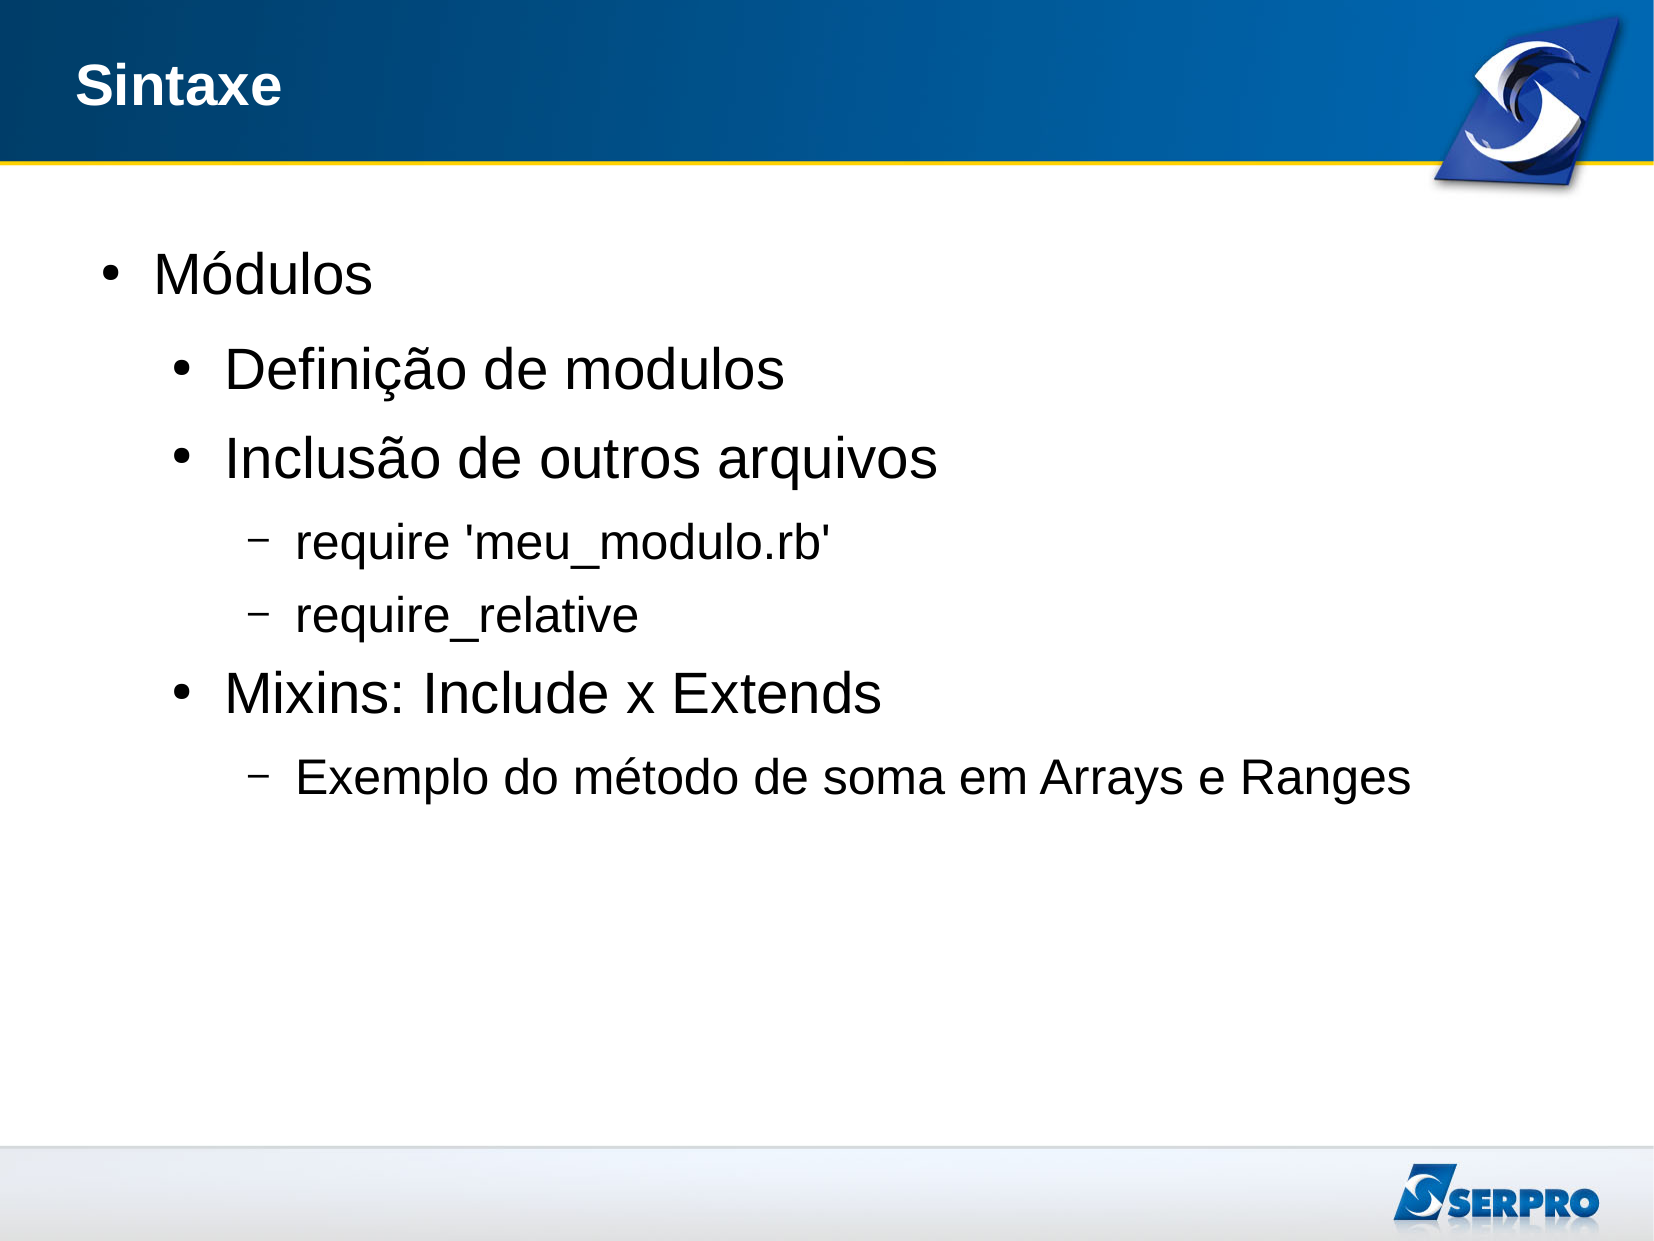

# Sintaxe
Módulos
Definição de modulos
Inclusão de outros arquivos
require 'meu_modulo.rb'
require_relative
Mixins: Include x Extends
Exemplo do método de soma em Arrays e Ranges